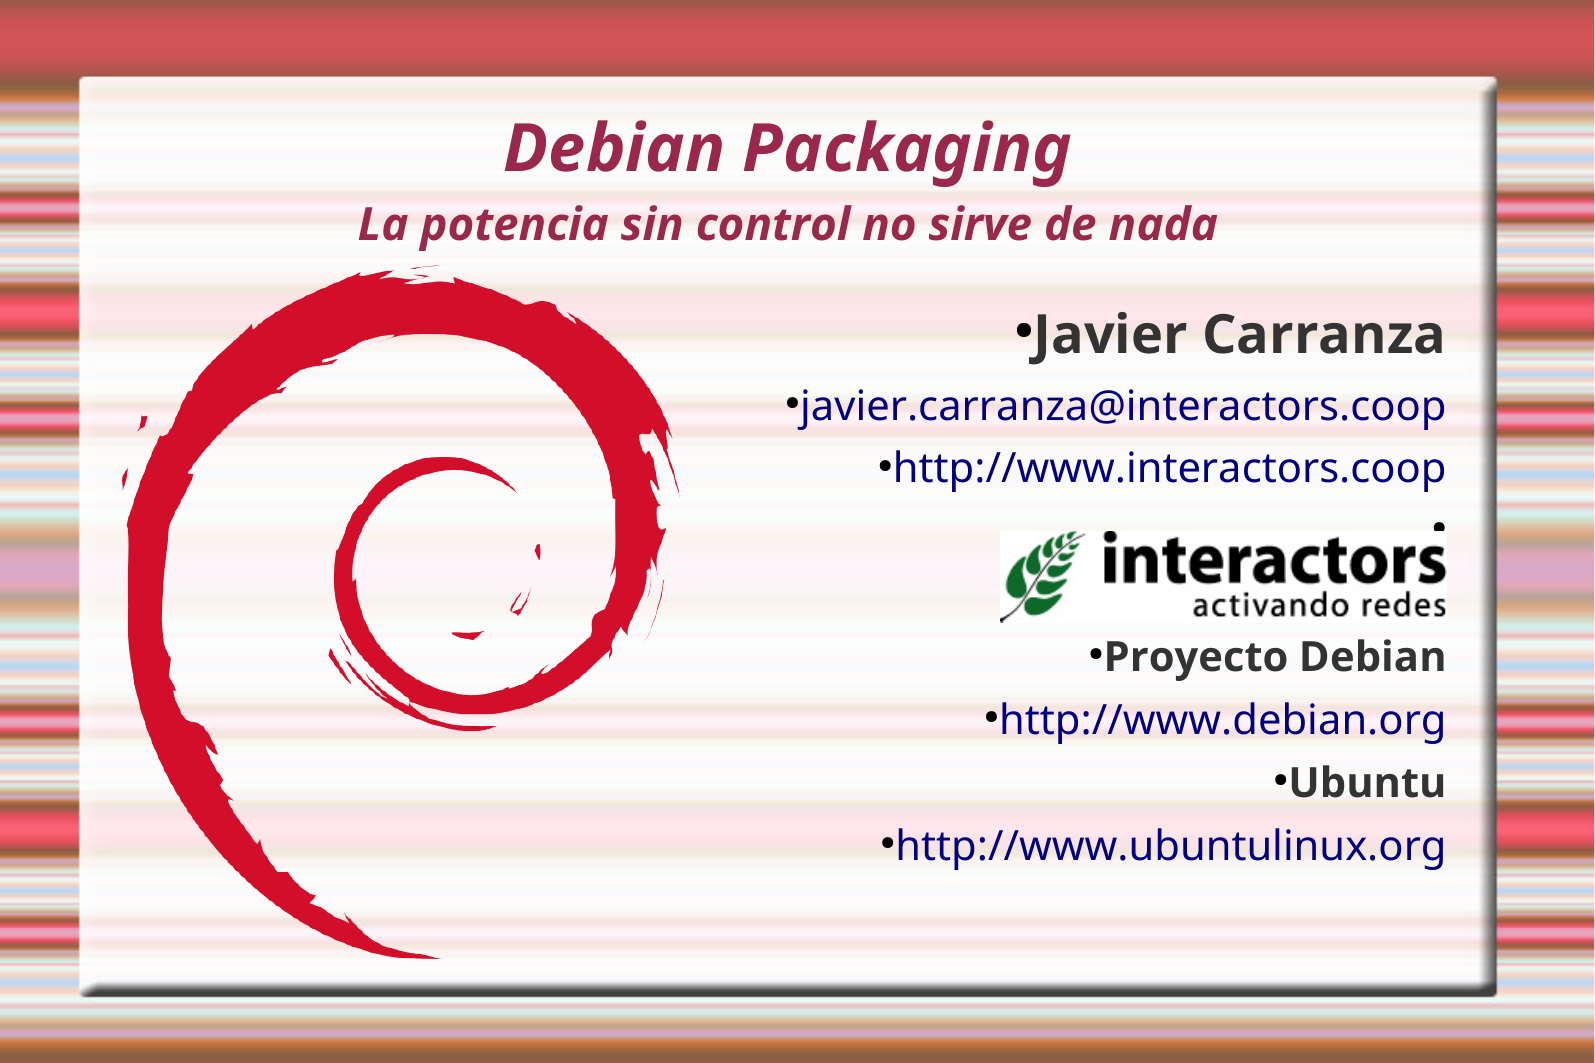

# Debian Packaging La potencia sin control no sirve de nada
Javier Carranza
javier.carranza@interactors.coop
http://www.interactors.coop
Proyecto Debian
http://www.debian.org
Ubuntu
http://www.ubuntulinux.org